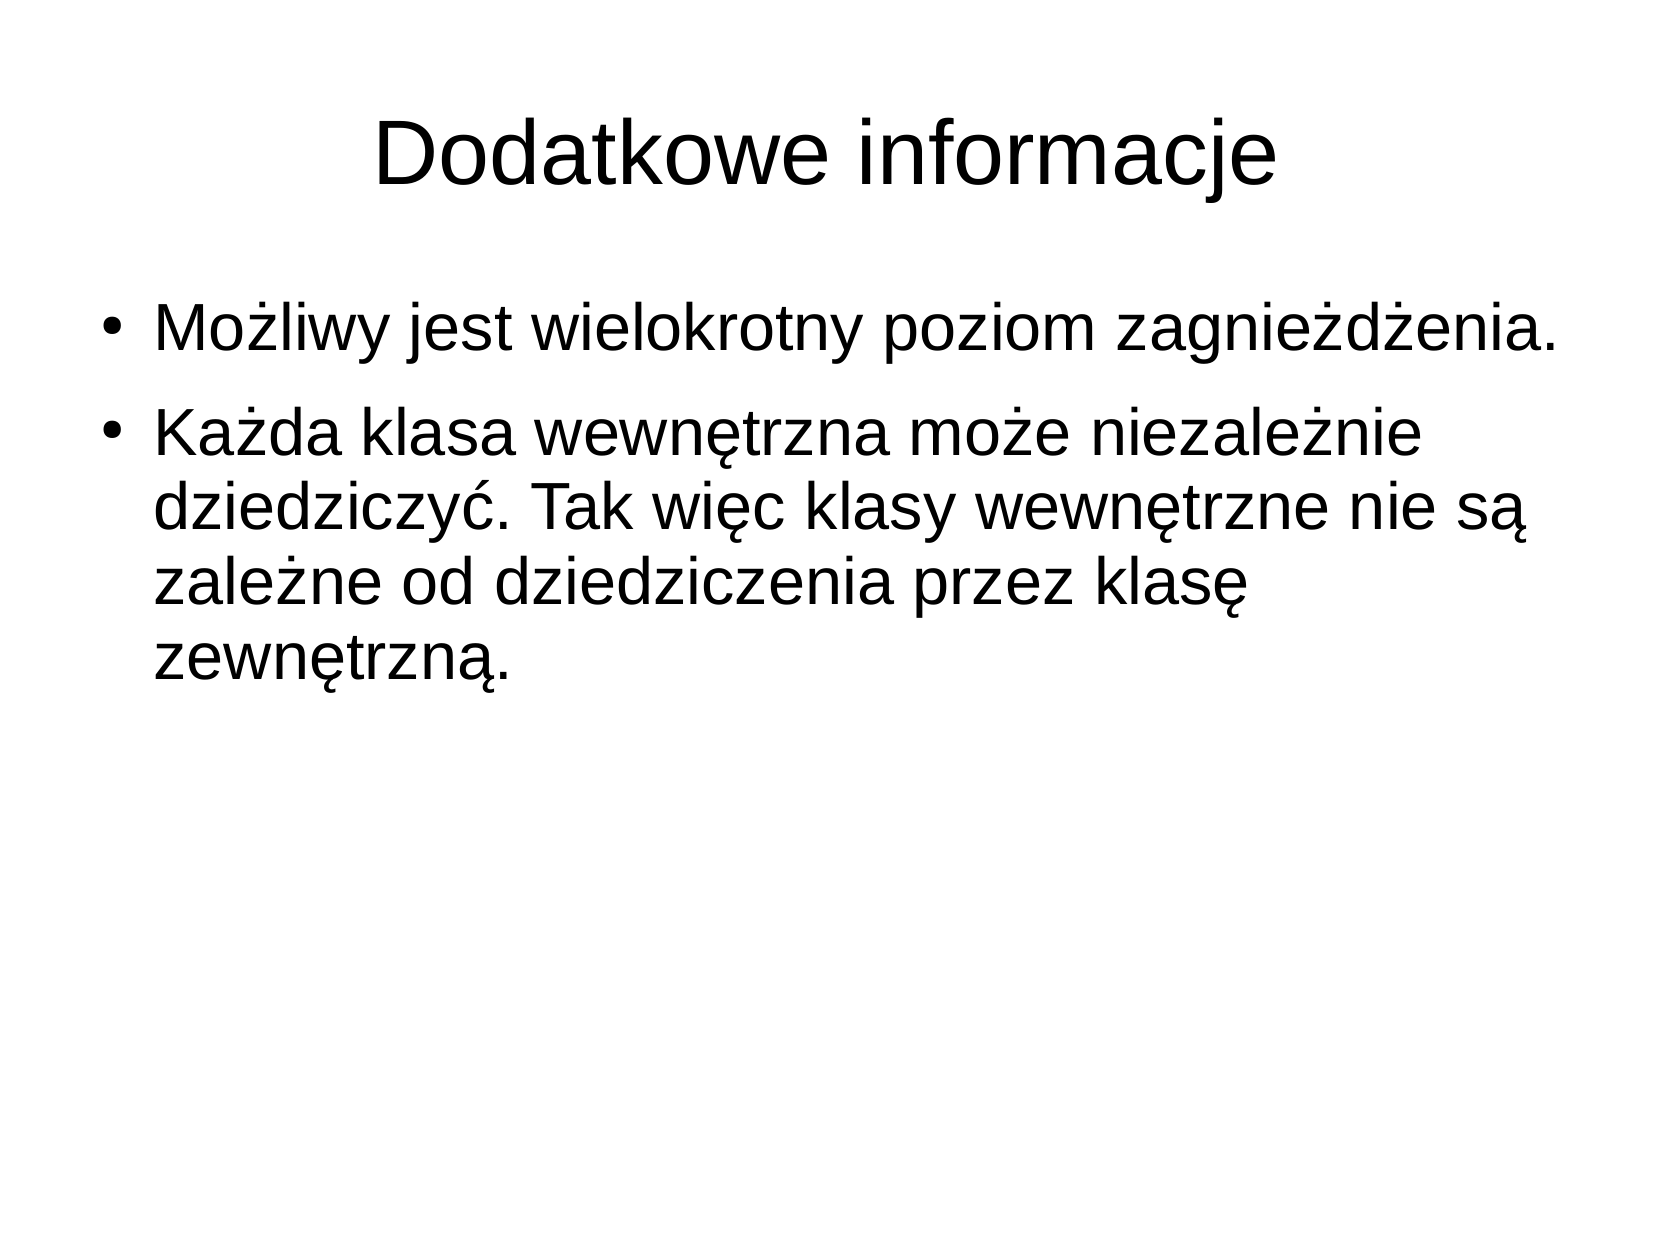

# Dodatkowe informacje
Możliwy jest wielokrotny poziom zagnieżdżenia.
Każda klasa wewnętrzna może niezależnie dziedziczyć. Tak więc klasy wewnętrzne nie są zależne od dziedziczenia przez klasę zewnętrzną.